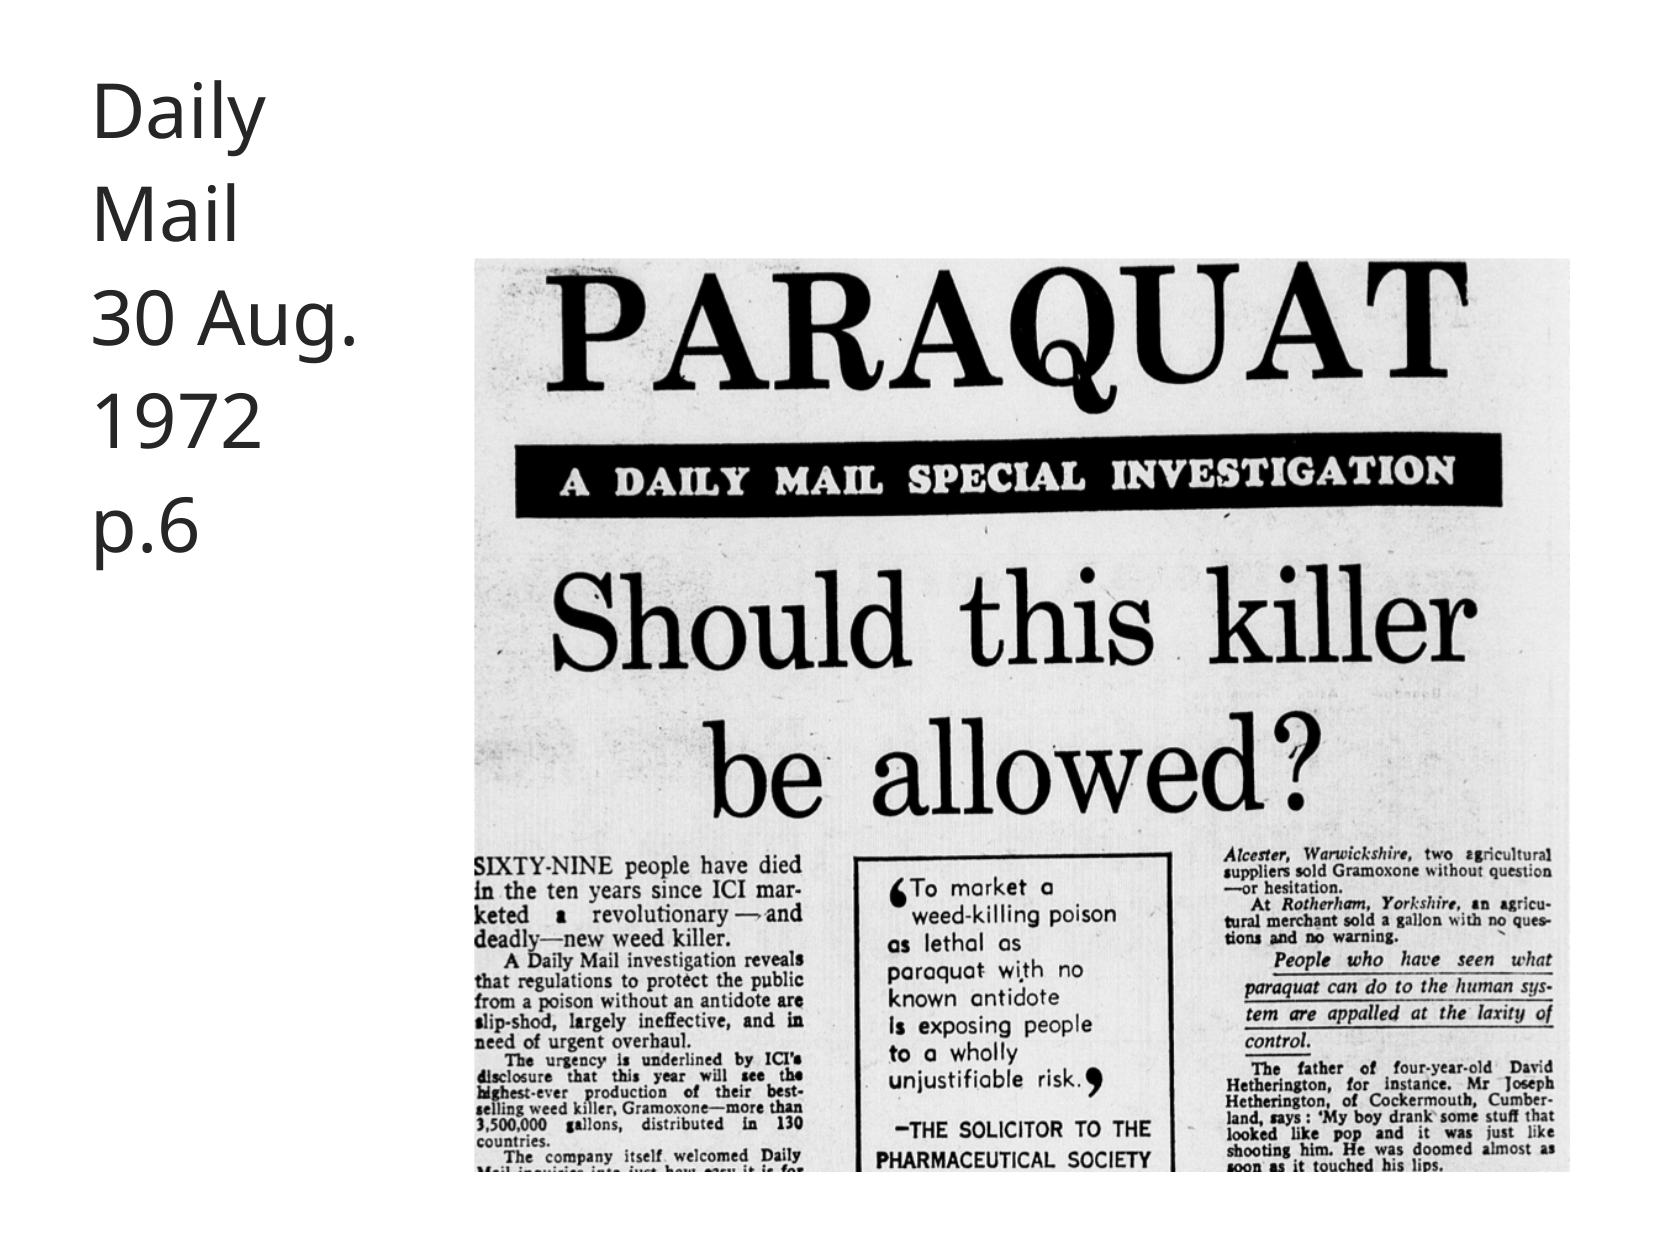

Daily Mail
30 Aug.
1972
p.6
#